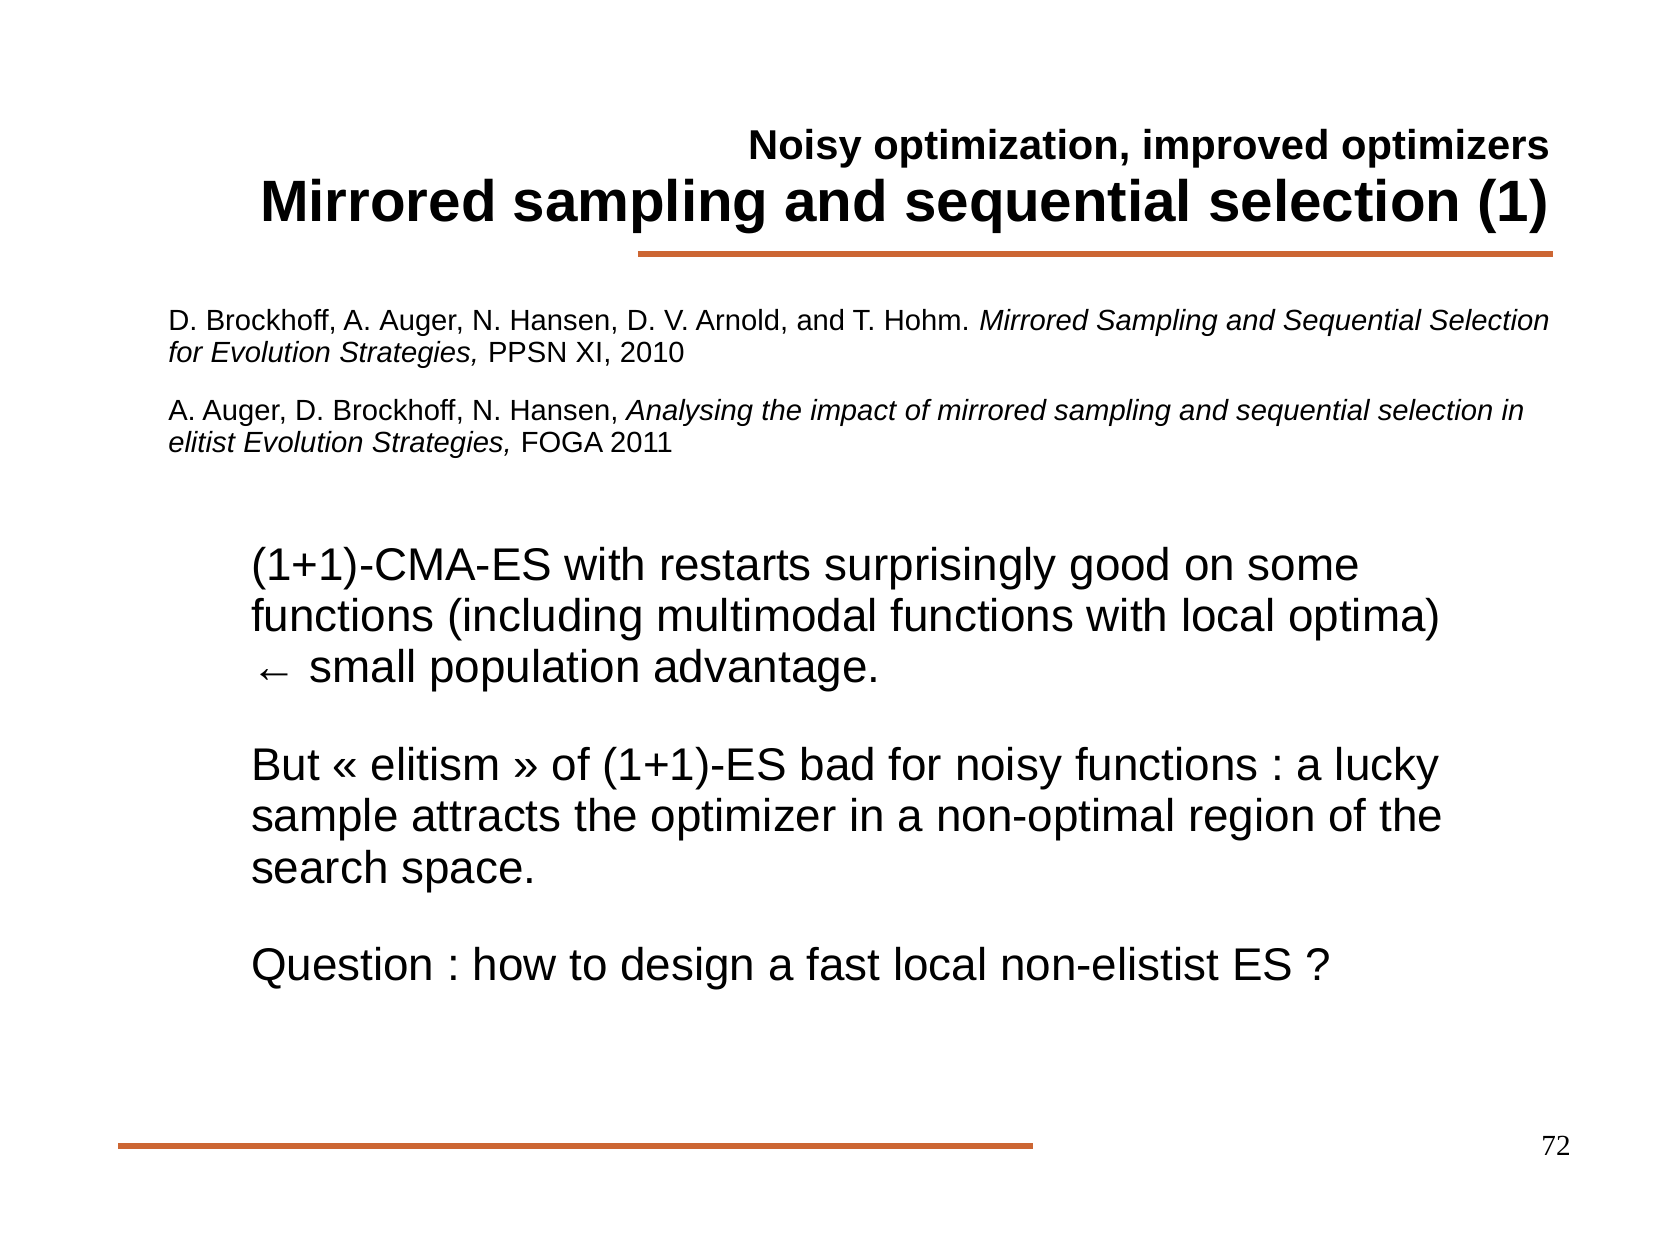

Noisy optimization, improved optimizers
Mirrored sampling and sequential selection (1)
D. Brockhoff, A. Auger, N. Hansen, D. V. Arnold, and T. Hohm. Mirrored Sampling and Sequential Selection for Evolution Strategies, PPSN XI, 2010
A. Auger, D. Brockhoff, N. Hansen, Analysing the impact of mirrored sampling and sequential selection in elitist Evolution Strategies, FOGA 2011
(1+1)-CMA-ES with restarts surprisingly good on some functions (including multimodal functions with local optima) ← small population advantage.
But « elitism » of (1+1)-ES bad for noisy functions : a lucky sample attracts the optimizer in a non-optimal region of the search space.
Question : how to design a fast local non-elistist ES ?
72